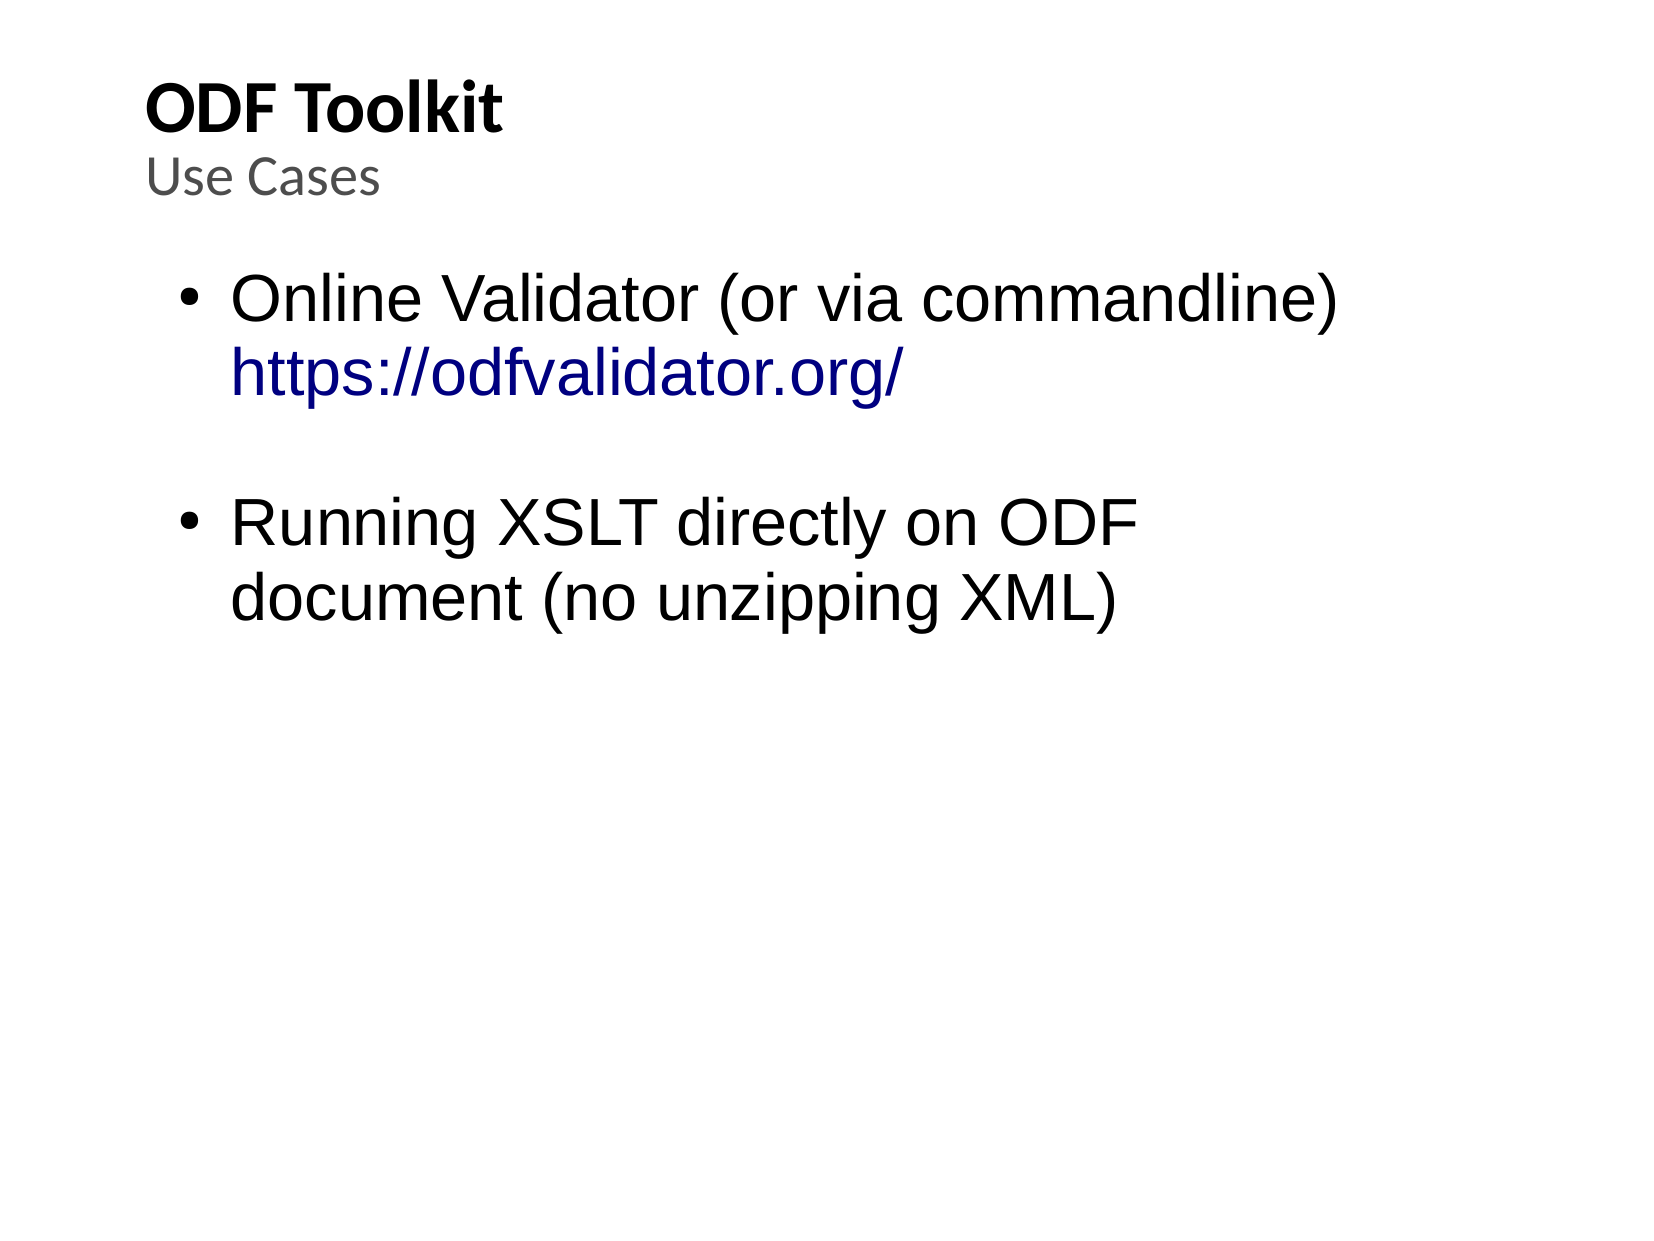

# ODF Toolkit Use Cases
Online Validator (or via commandline)
https://odfvalidator.org/
Running XSLT directly on ODF document (no unzipping XML)